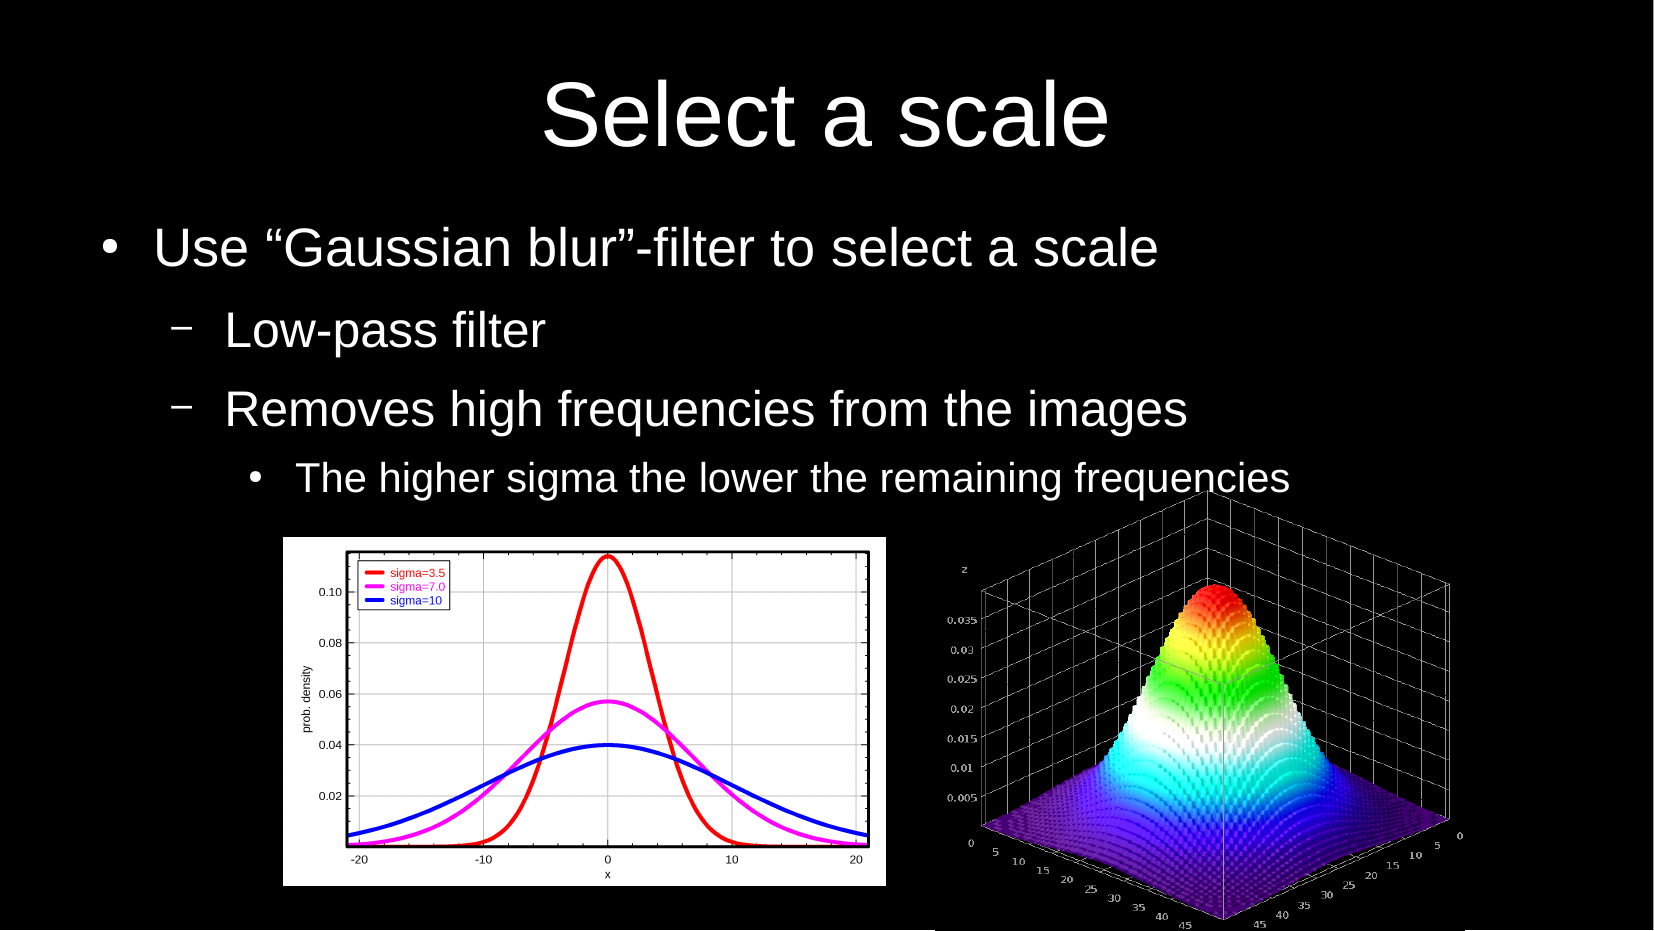

# Select a scale
Use “Gaussian blur”-filter to select a scale
Low-pass filter
Removes high frequencies from the images
The higher sigma the lower the remaining frequencies